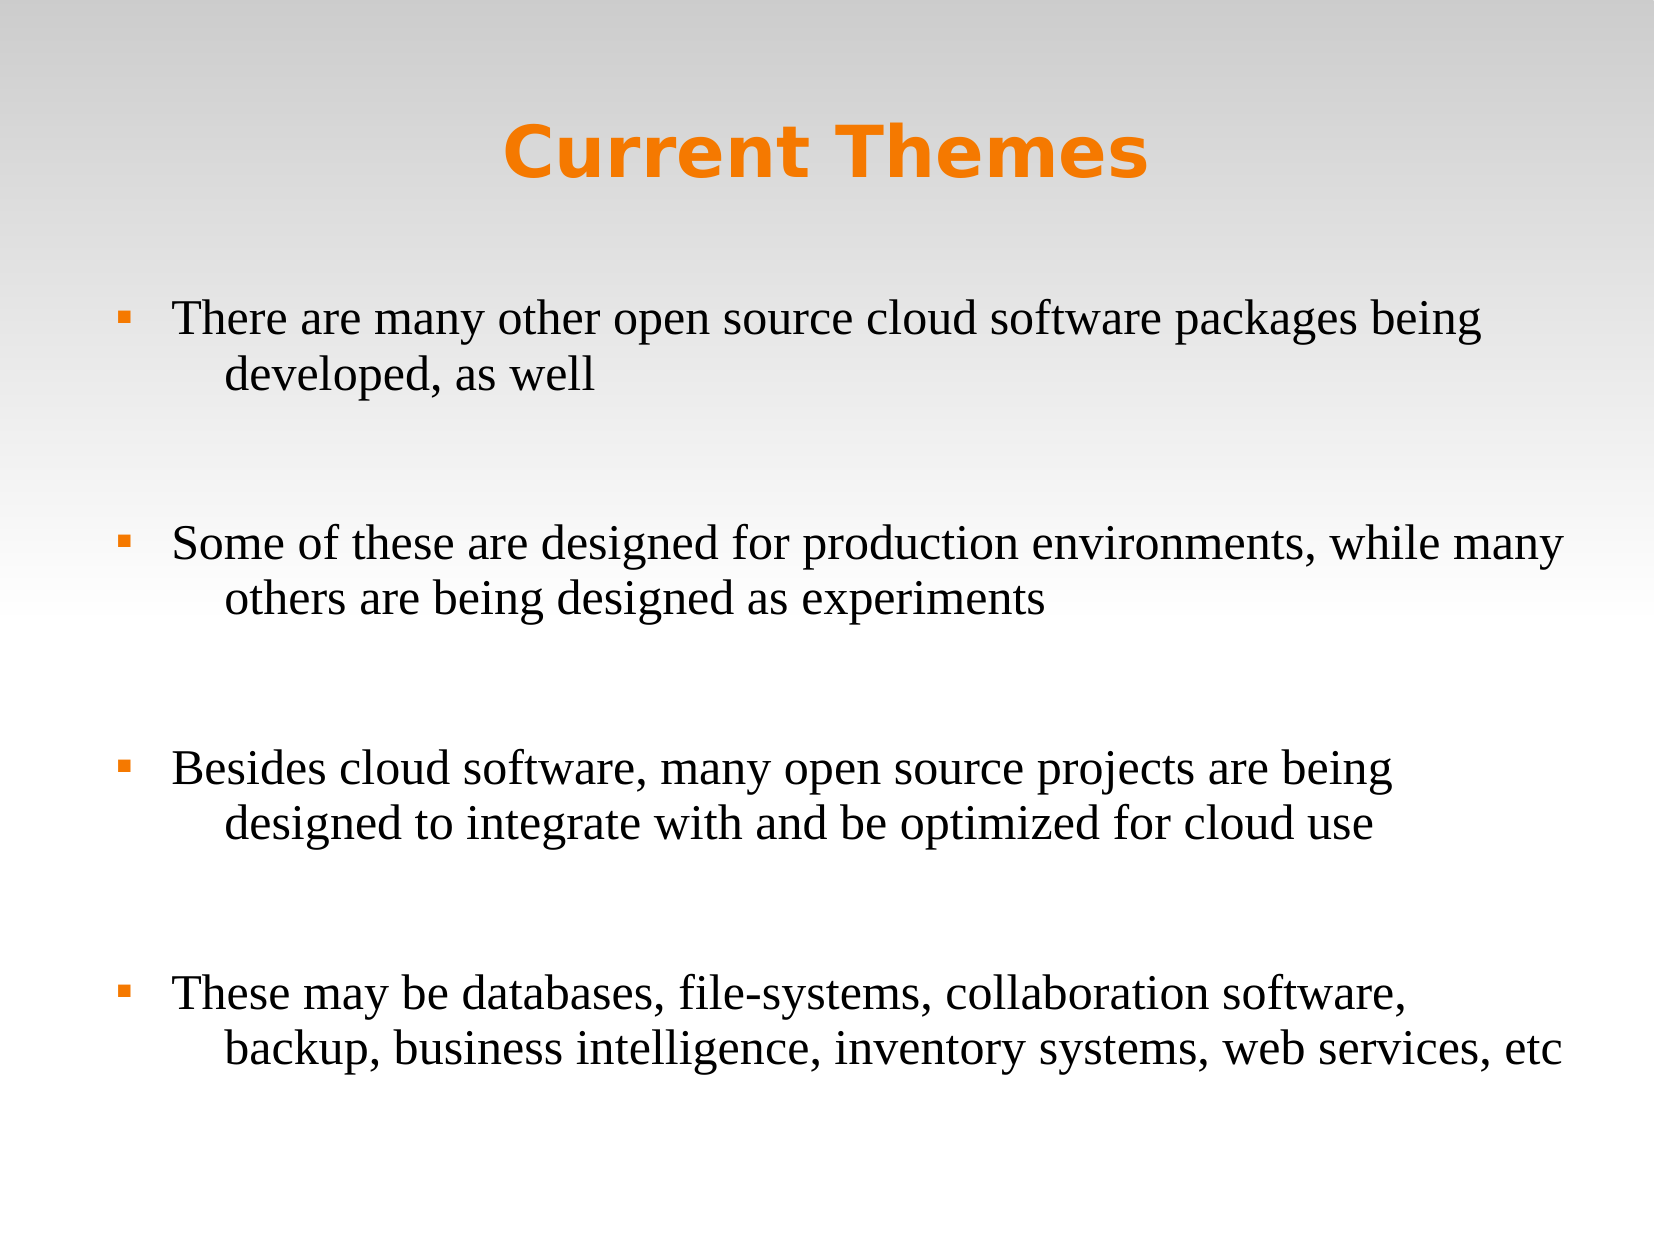

# Current Themes
There are many other open source cloud software packages being developed, as well
Some of these are designed for production environments, while many others are being designed as experiments
Besides cloud software, many open source projects are being designed to integrate with and be optimized for cloud use
These may be databases, file-systems, collaboration software, backup, business intelligence, inventory systems, web services, etc